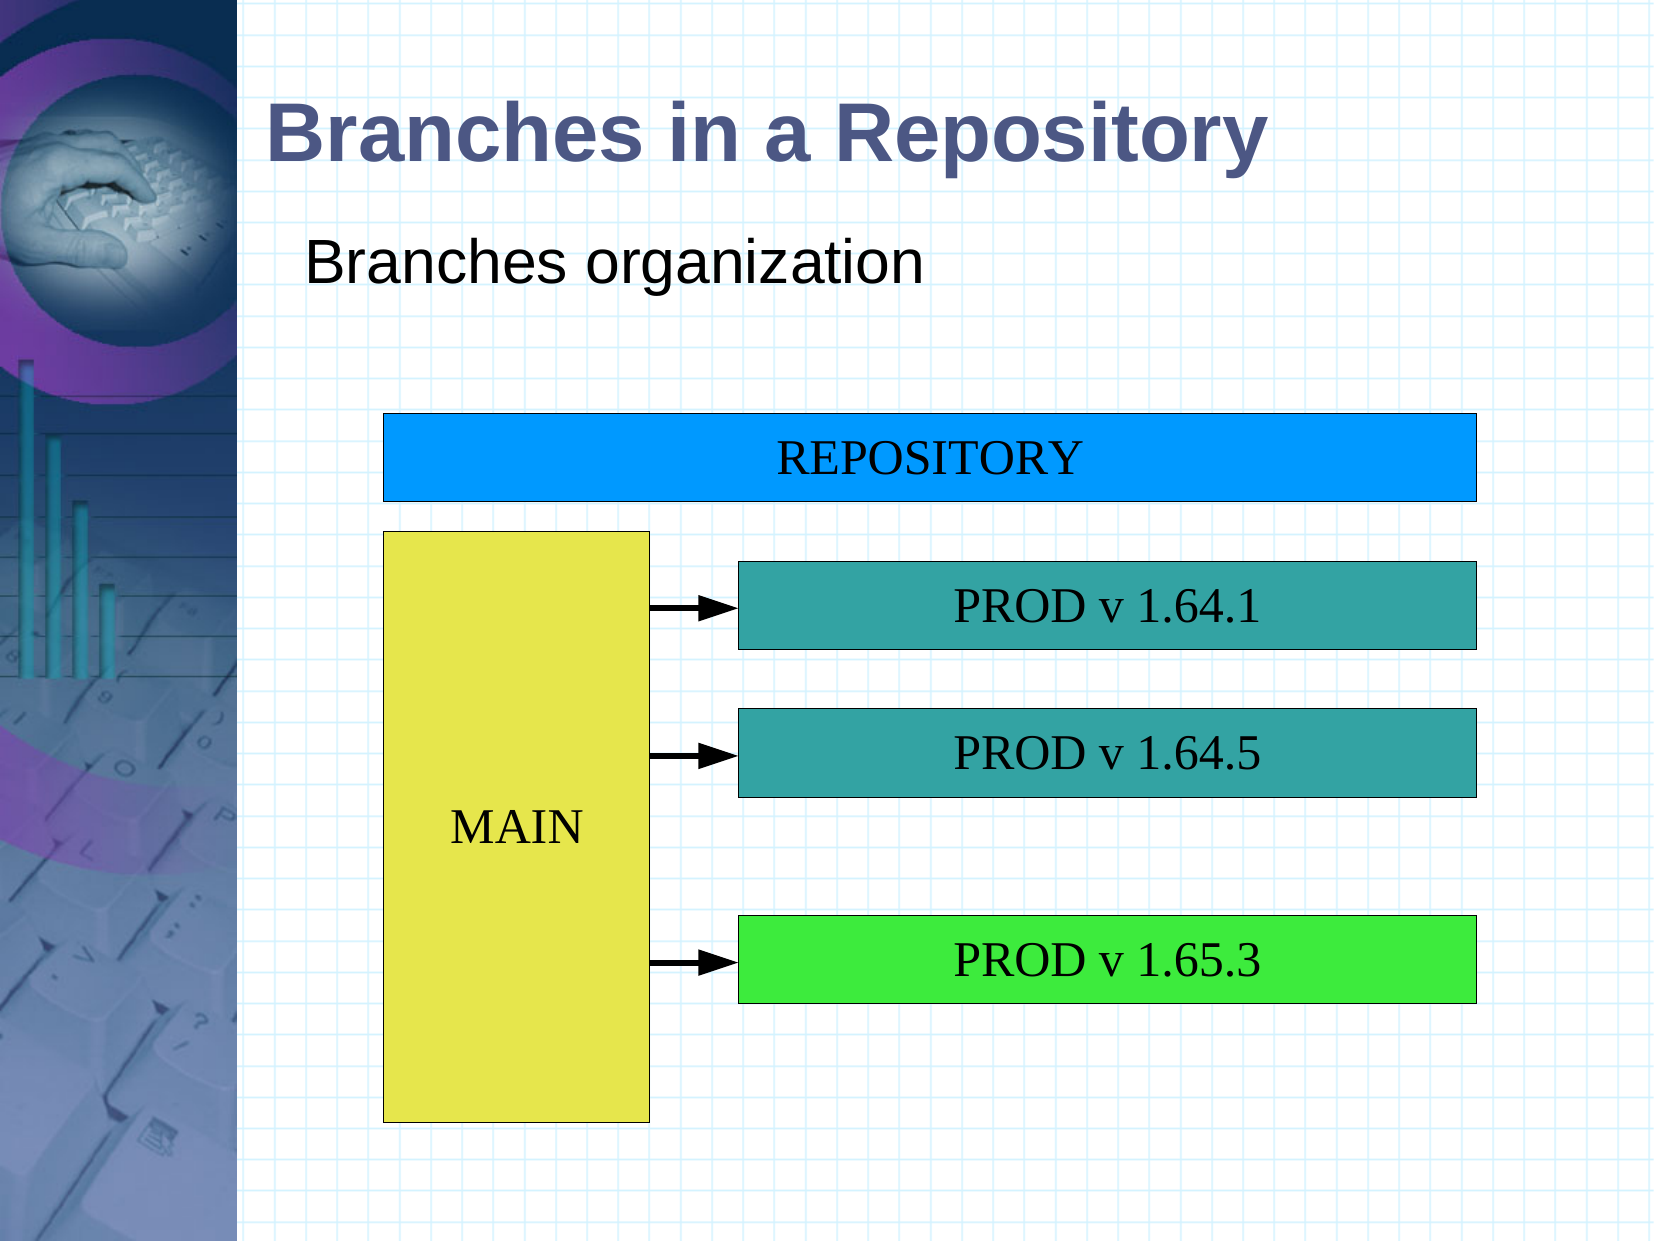

# Branches in a Repository
Branches organization
REPOSITORY
MAIN
PROD v 1.64.1
PROD v 1.64.5
PROD v 1.65.3